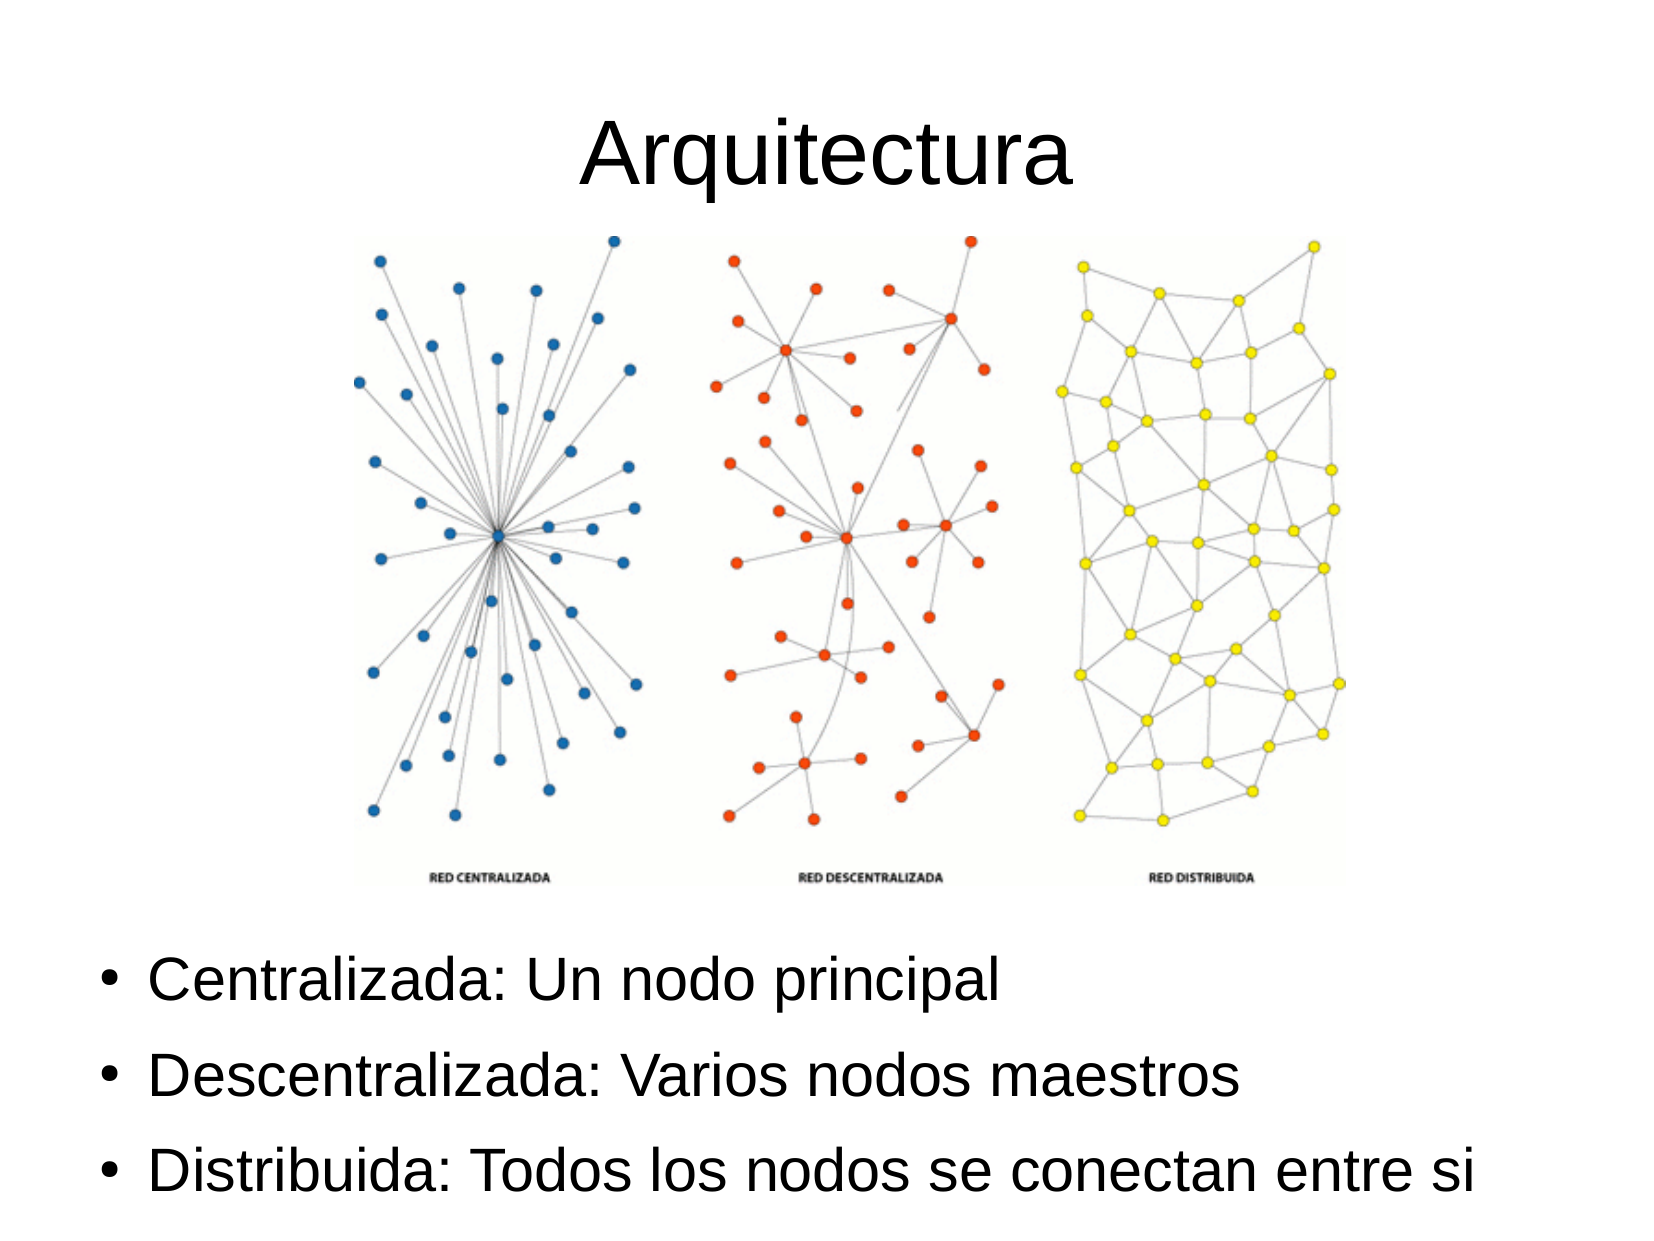

# Arquitectura
Centralizada: Un nodo principal
Descentralizada: Varios nodos maestros
Distribuida: Todos los nodos se conectan entre si